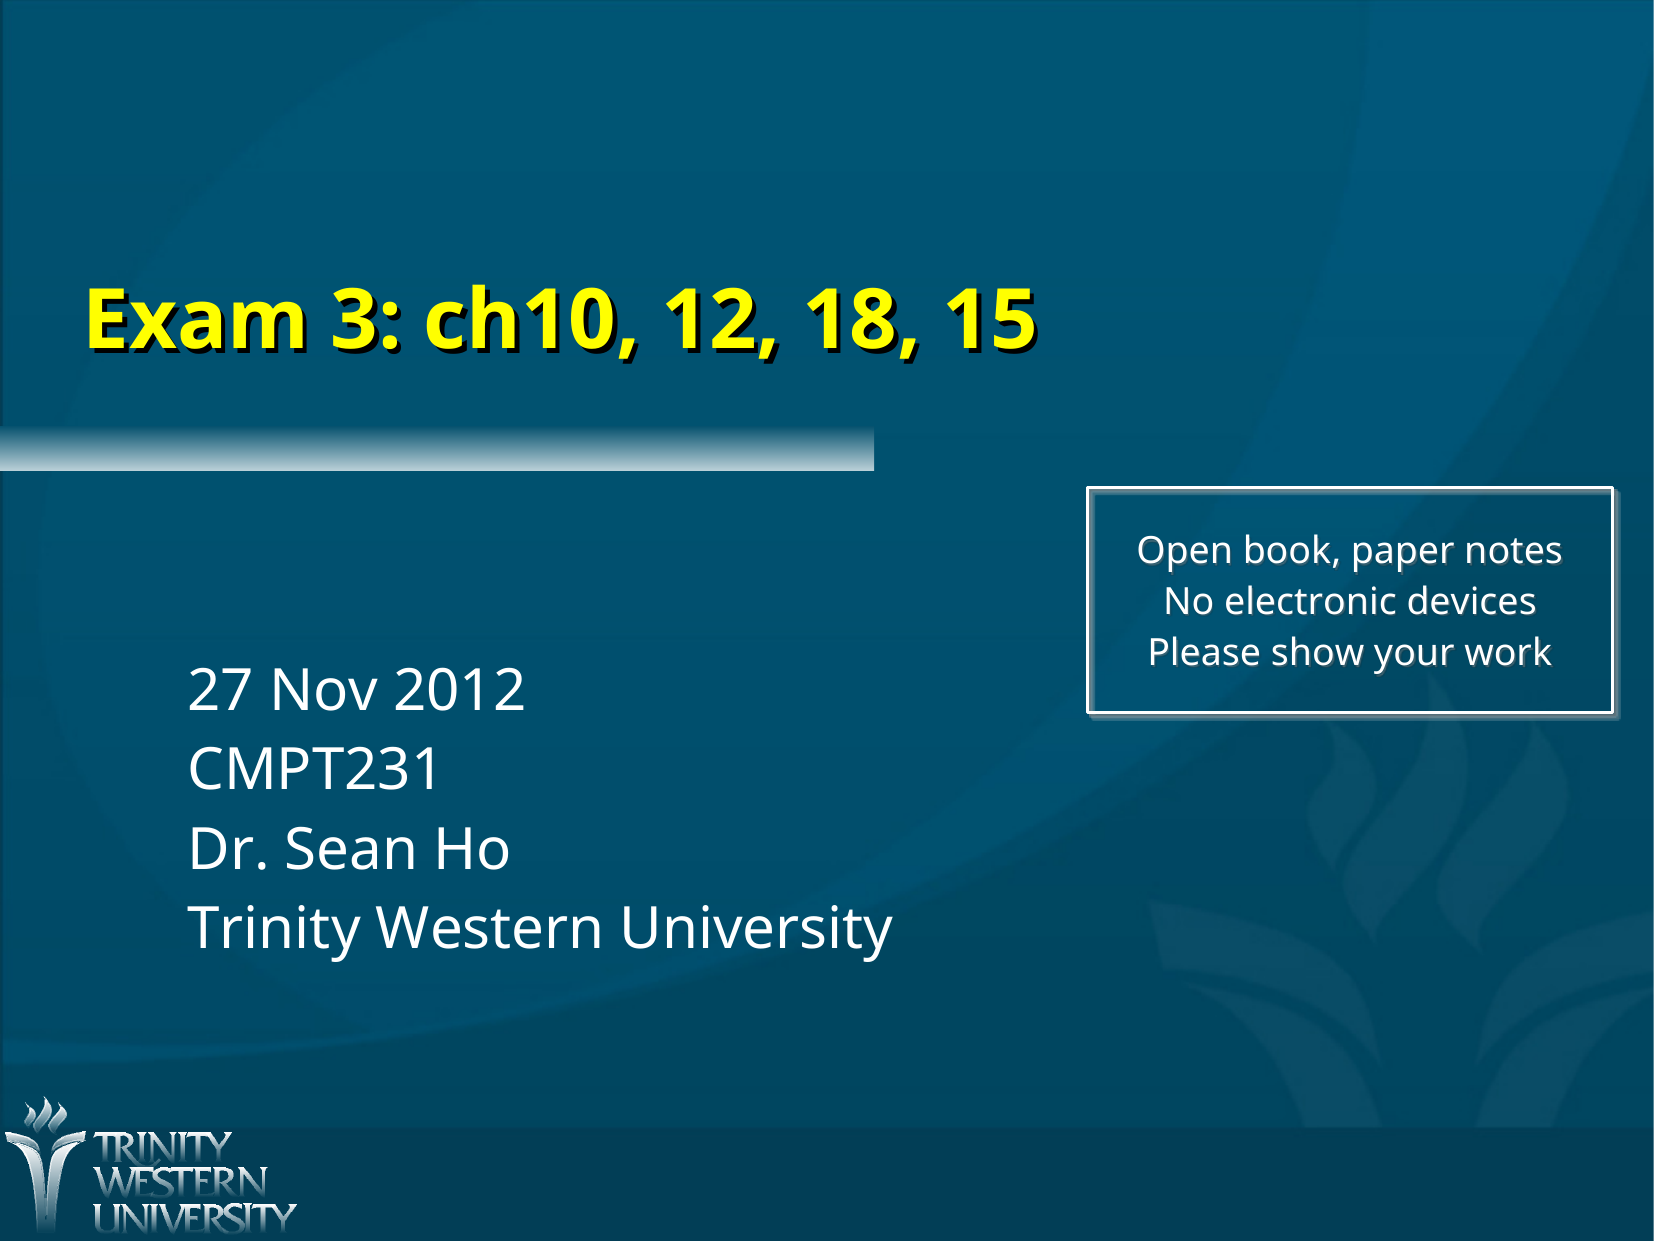

# Exam 3: ch10, 12, 18, 15
Open book, paper notes
No electronic devices
Please show your work
27 Nov 2012
CMPT231
Dr. Sean Ho
Trinity Western University